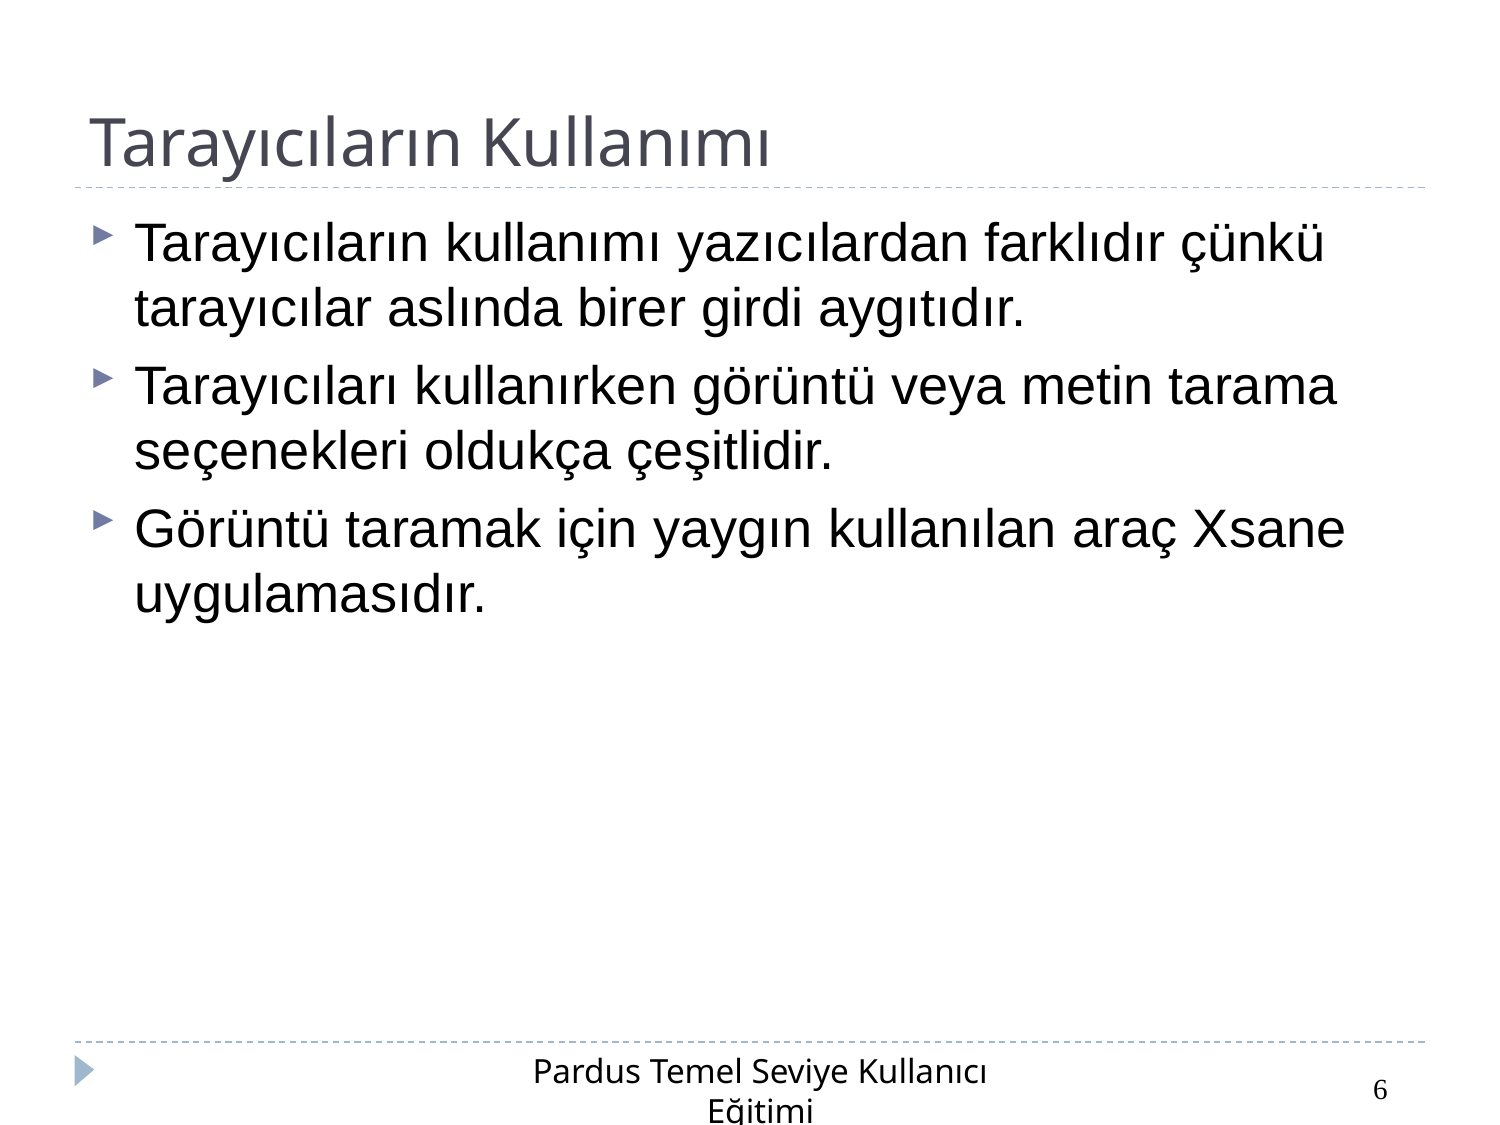

# Tarayıcıların Kullanımı
Tarayıcıların kullanımı yazıcılardan farklıdır çünkü tarayıcılar aslında birer girdi aygıtıdır.
Tarayıcıları kullanırken görüntü veya metin tarama seçenekleri oldukça çeşitlidir.
Görüntü taramak için yaygın kullanılan araç Xsane uygulamasıdır.